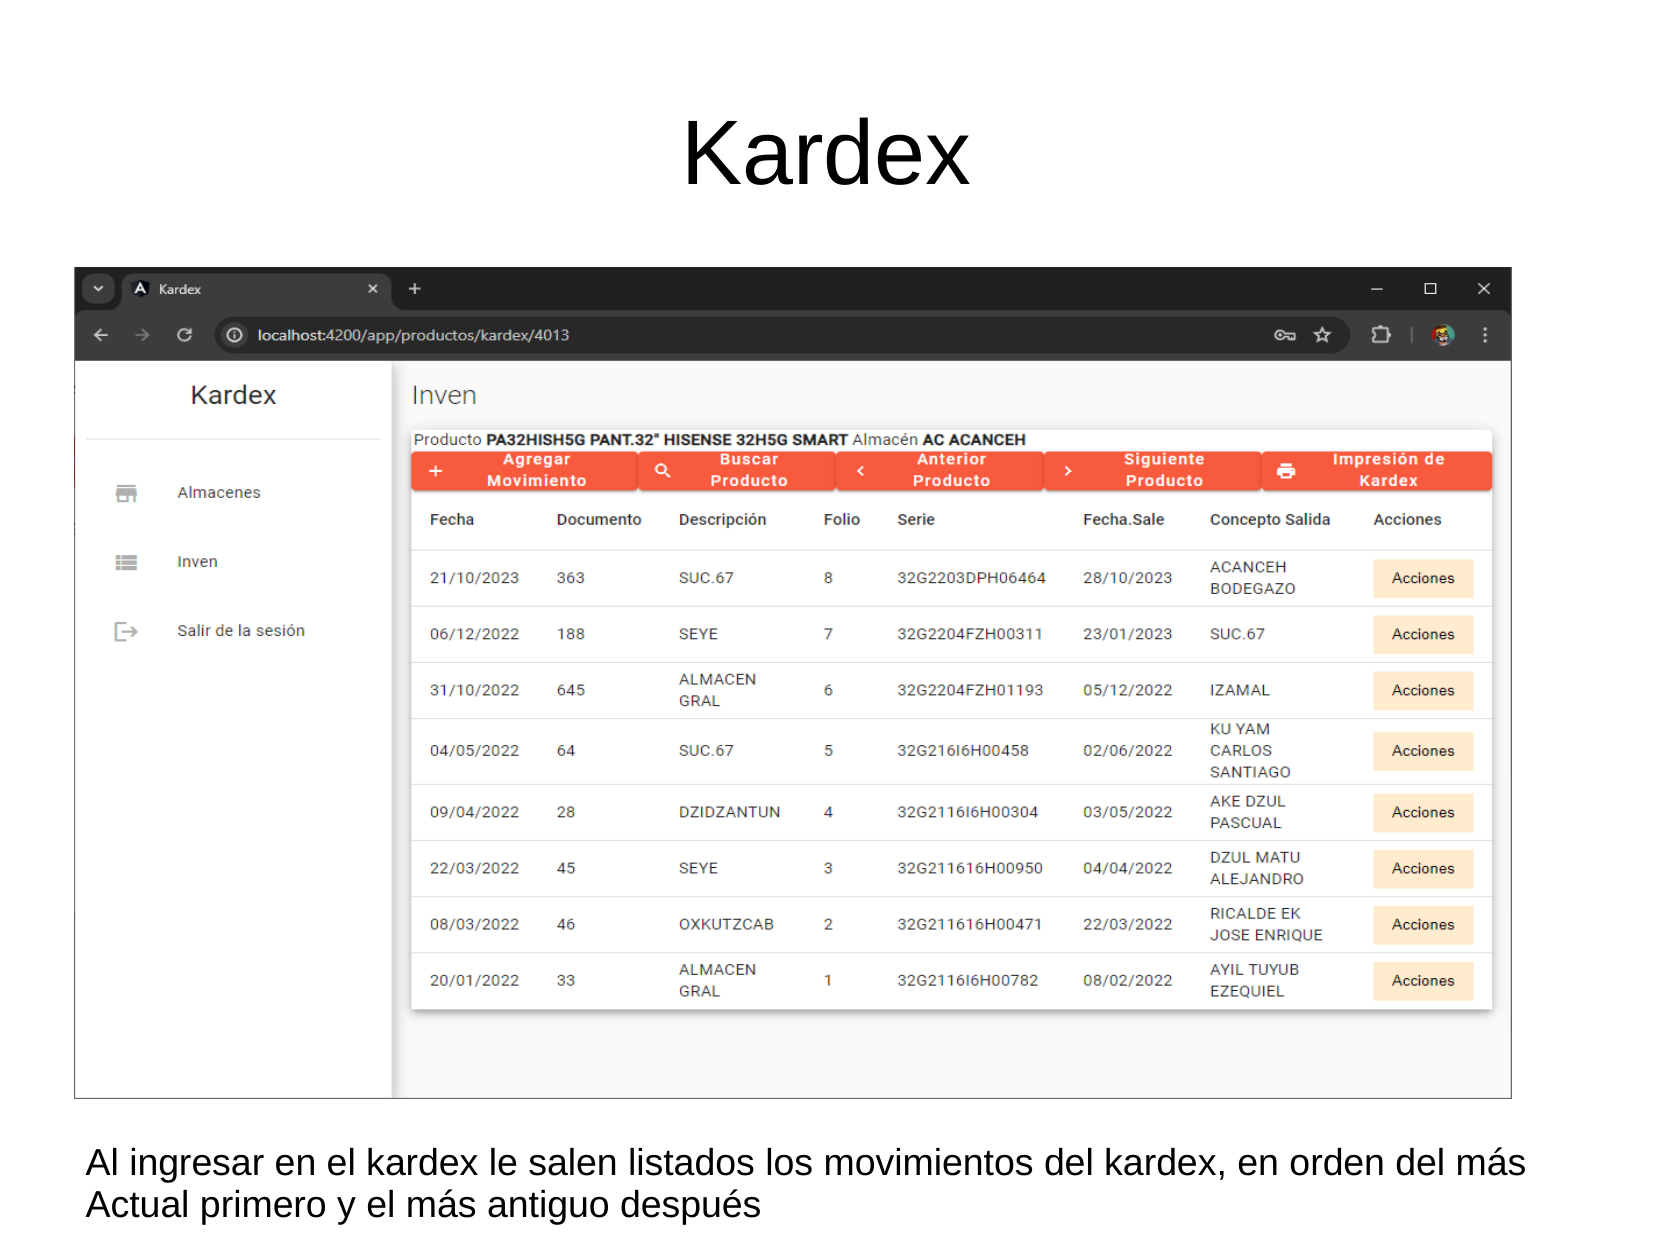

# Kardex
Al ingresar en el kardex le salen listados los movimientos del kardex, en orden del más
Actual primero y el más antiguo después